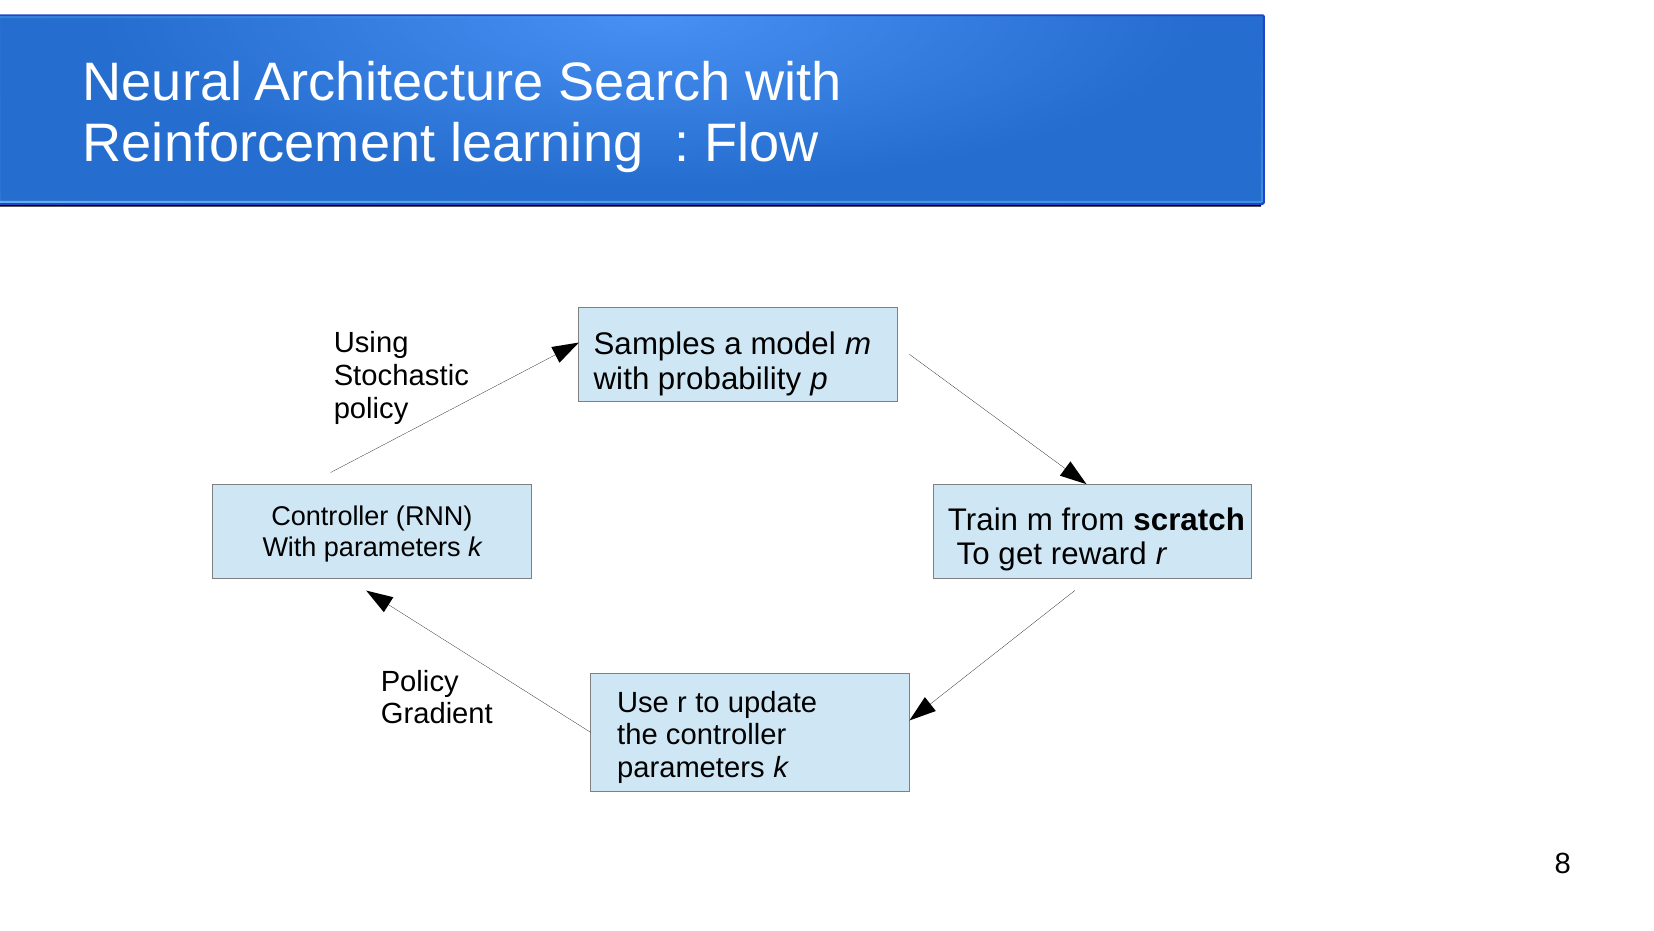

# Neural Architecture Search with Reinforcement learning : Flow
Using
Stochastic
policy
Samples a model m
with probability p
Controller (RNN)
With parameters k
Train m from scratch
 To get reward r
Policy
Gradient
Use r to update
the controller parameters k
8